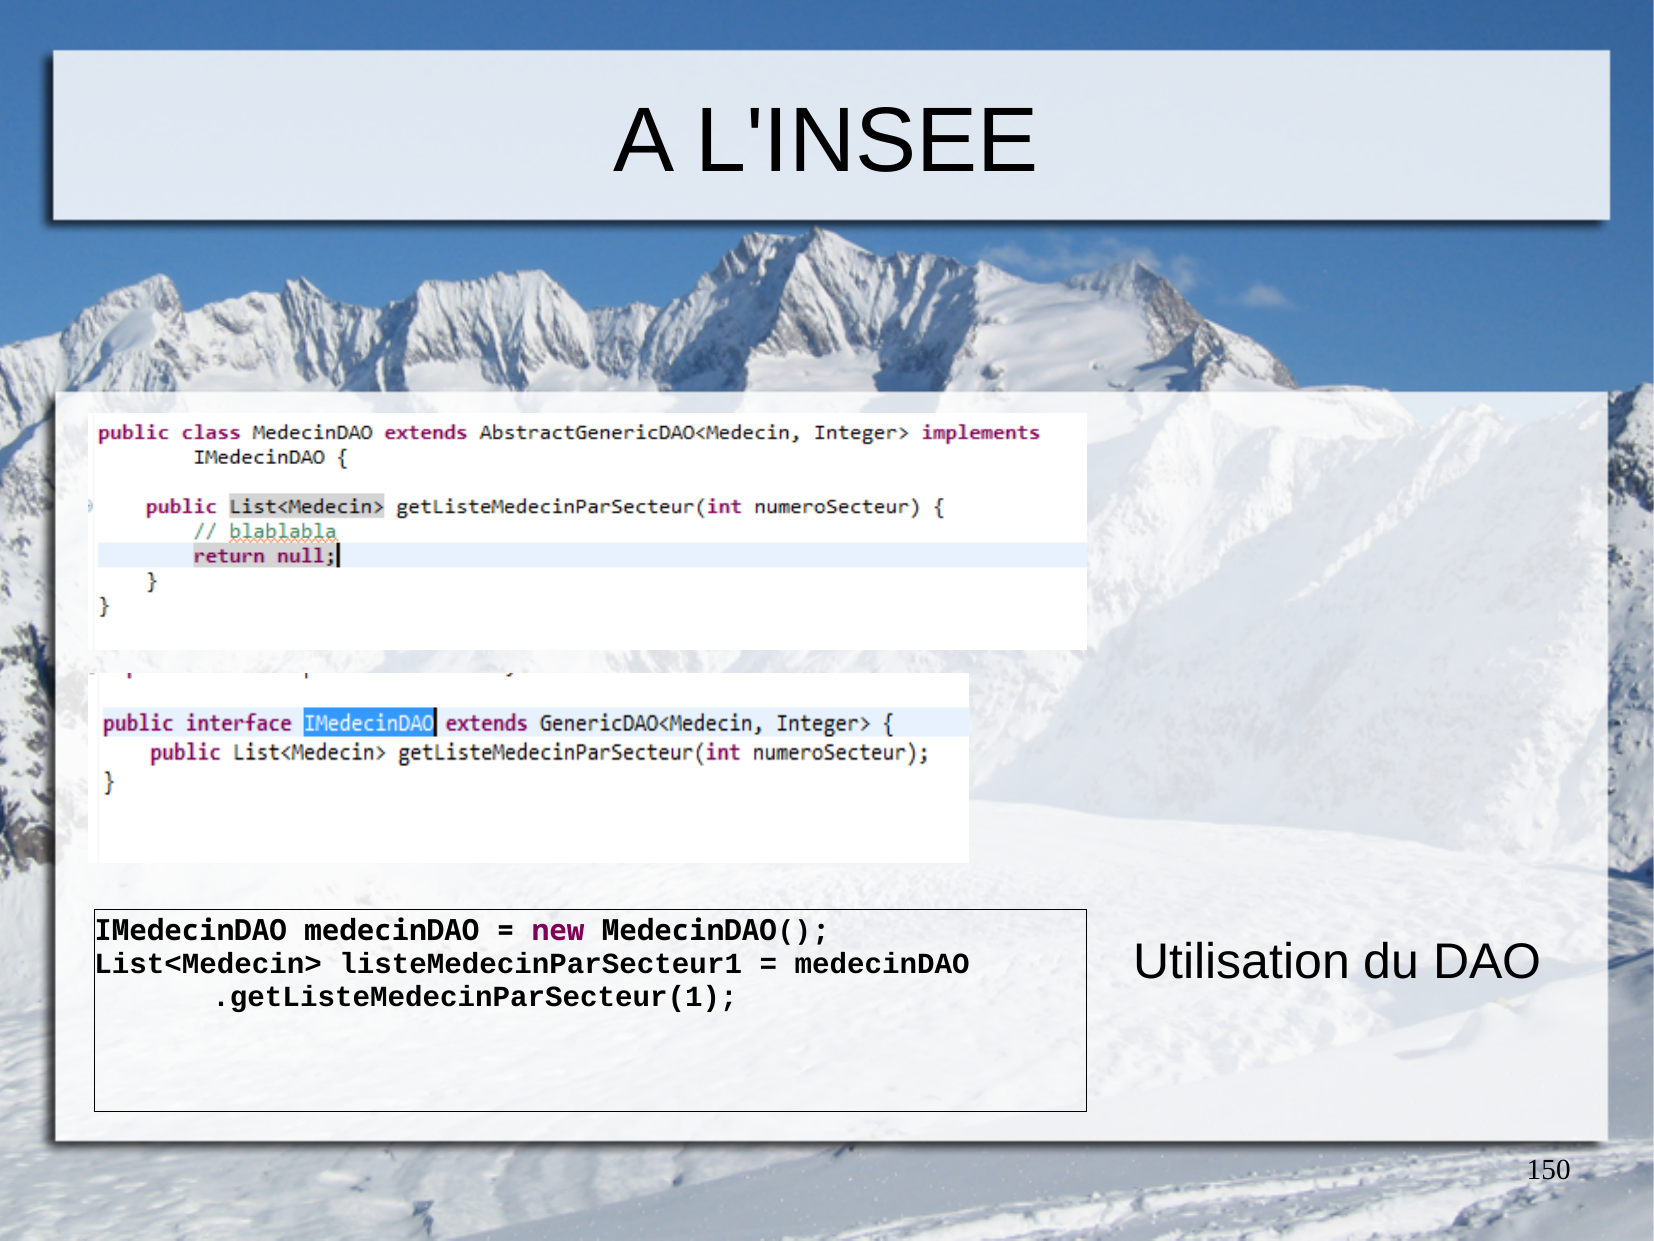

# A L'INSEE
IMedecinDAO medecinDAO = new MedecinDAO();
List<Medecin> listeMedecinParSecteur1 = medecinDAO
	.getListeMedecinParSecteur(1);
Utilisation du DAO
150